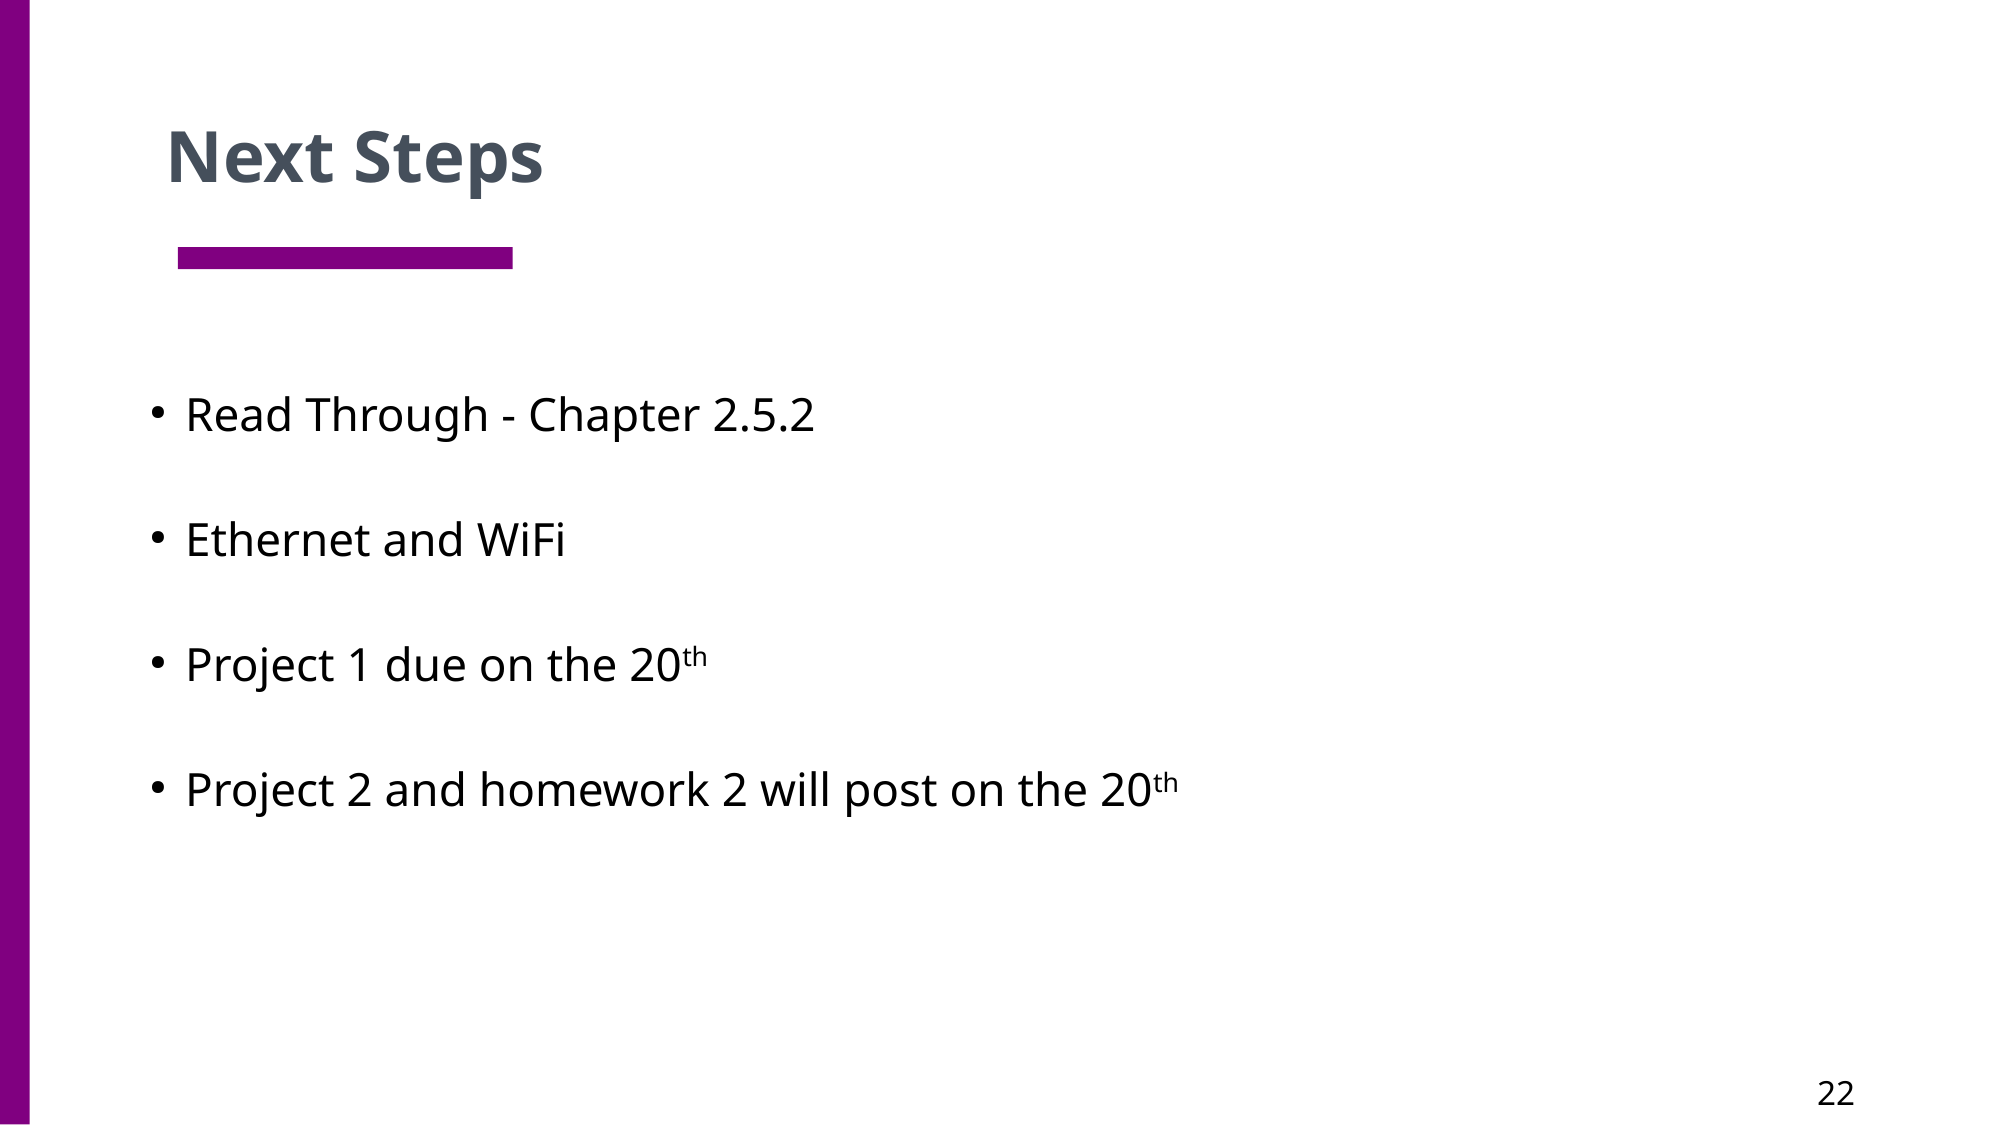

Next Steps
Read Through - Chapter 2.5.2
Ethernet and WiFi
Project 1 due on the 20th
Project 2 and homework 2 will post on the 20th